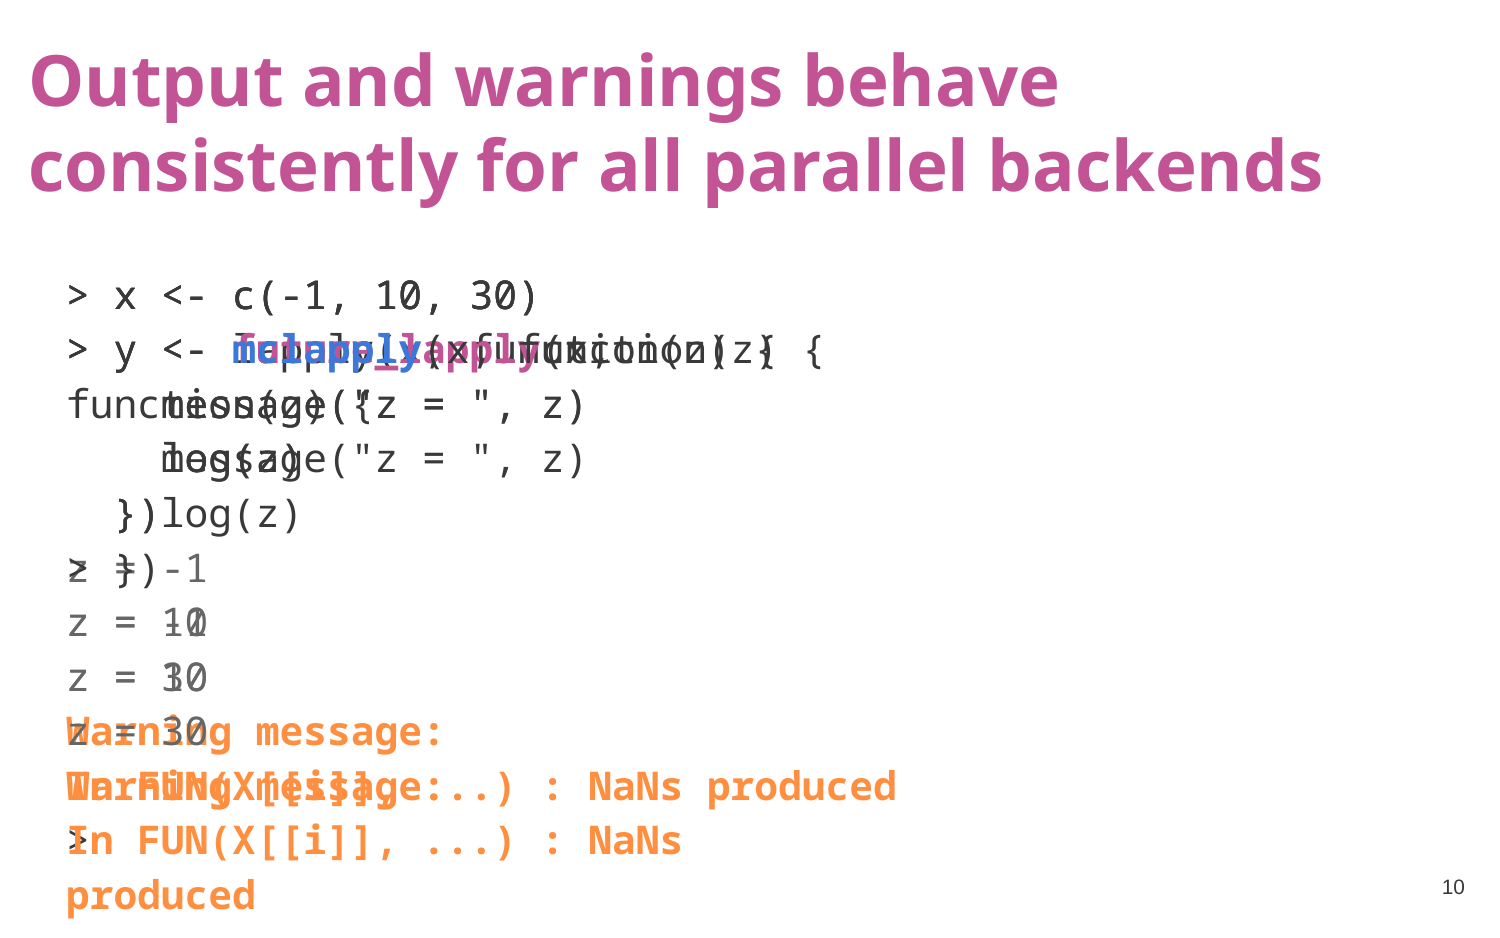

# Output and warnings behave consistently for all parallel backends
> x <- c(-1, 10, 30)
> y <- lapply(x, function(z) {
 message("z = ", z)
 log(z)
 })
z = -1
z = 10
z = 30
Warning message:
In FUN(X[[i]], ...) : NaNs produced
>
> x <- c(-1, 10, 30)
> y <- future_lapply(x, function(z) {
 message("z = ", z)
 log(z)
 })
z = -1
z = 10
z = 30
Warning message:
In FUN(X[[i]], ...) : NaNs produced
>
> x <- c(-1, 10, 30)
> y <- mclapply(x, function(z) {
 message("z = ", z)
 log(z)
 })
>